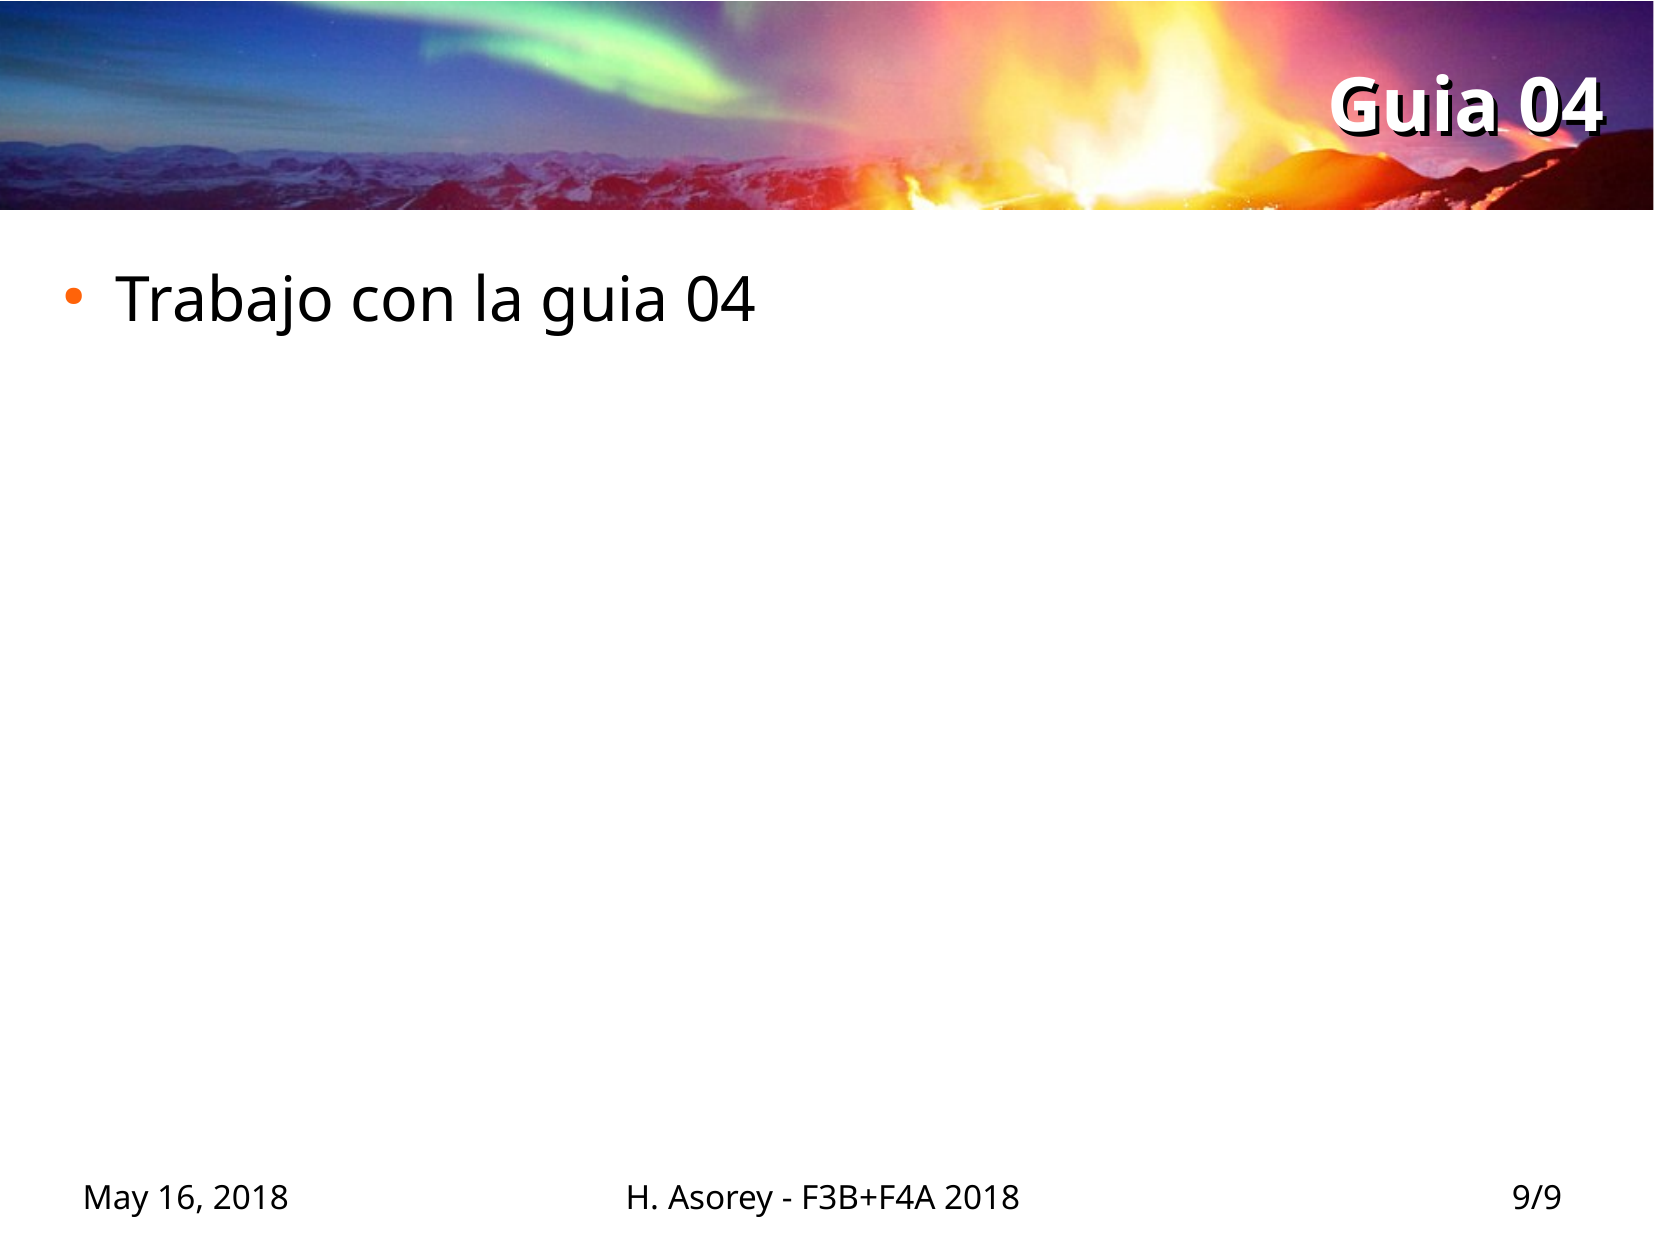

# Guia 04
Trabajo con la guia 04
May 16, 2018
H. Asorey - F3B+F4A 2018
9